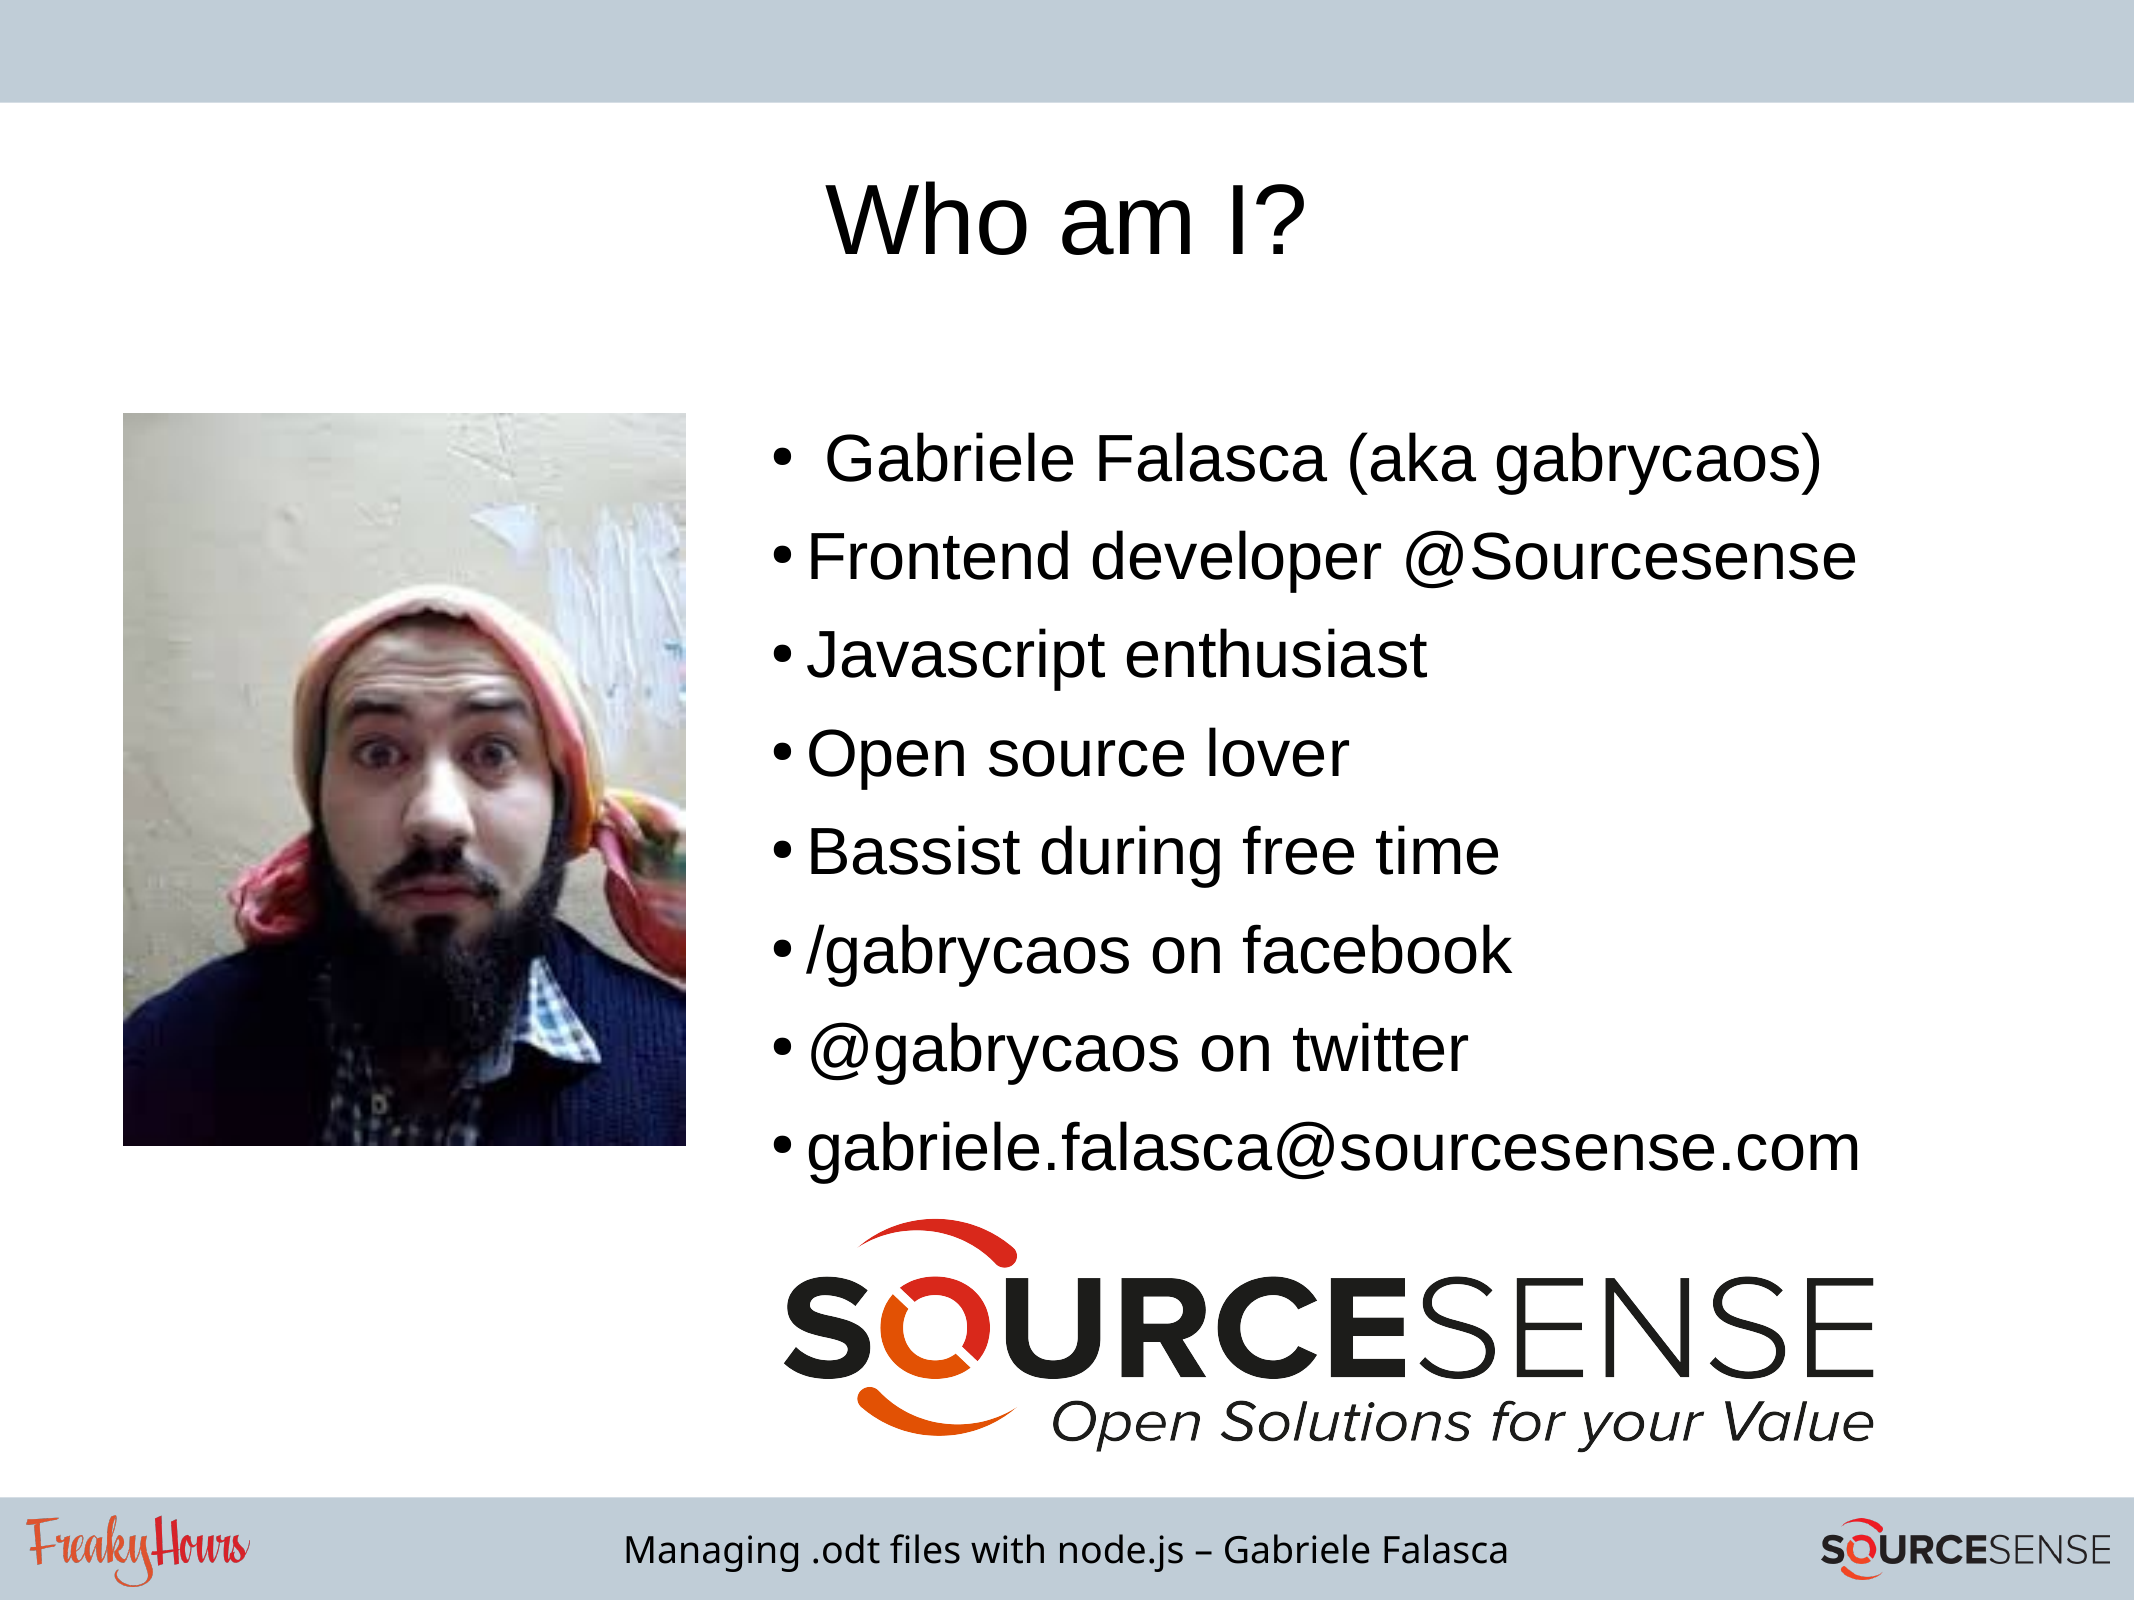

Who am I?
 Gabriele Falasca (aka gabrycaos)
Frontend developer @Sourcesense
Javascript enthusiast
Open source lover
Bassist during free time
/gabrycaos on facebook
@gabrycaos on twitter
gabriele.falasca@sourcesense.com
# Managing .odt files with node.js – Gabriele Falasca